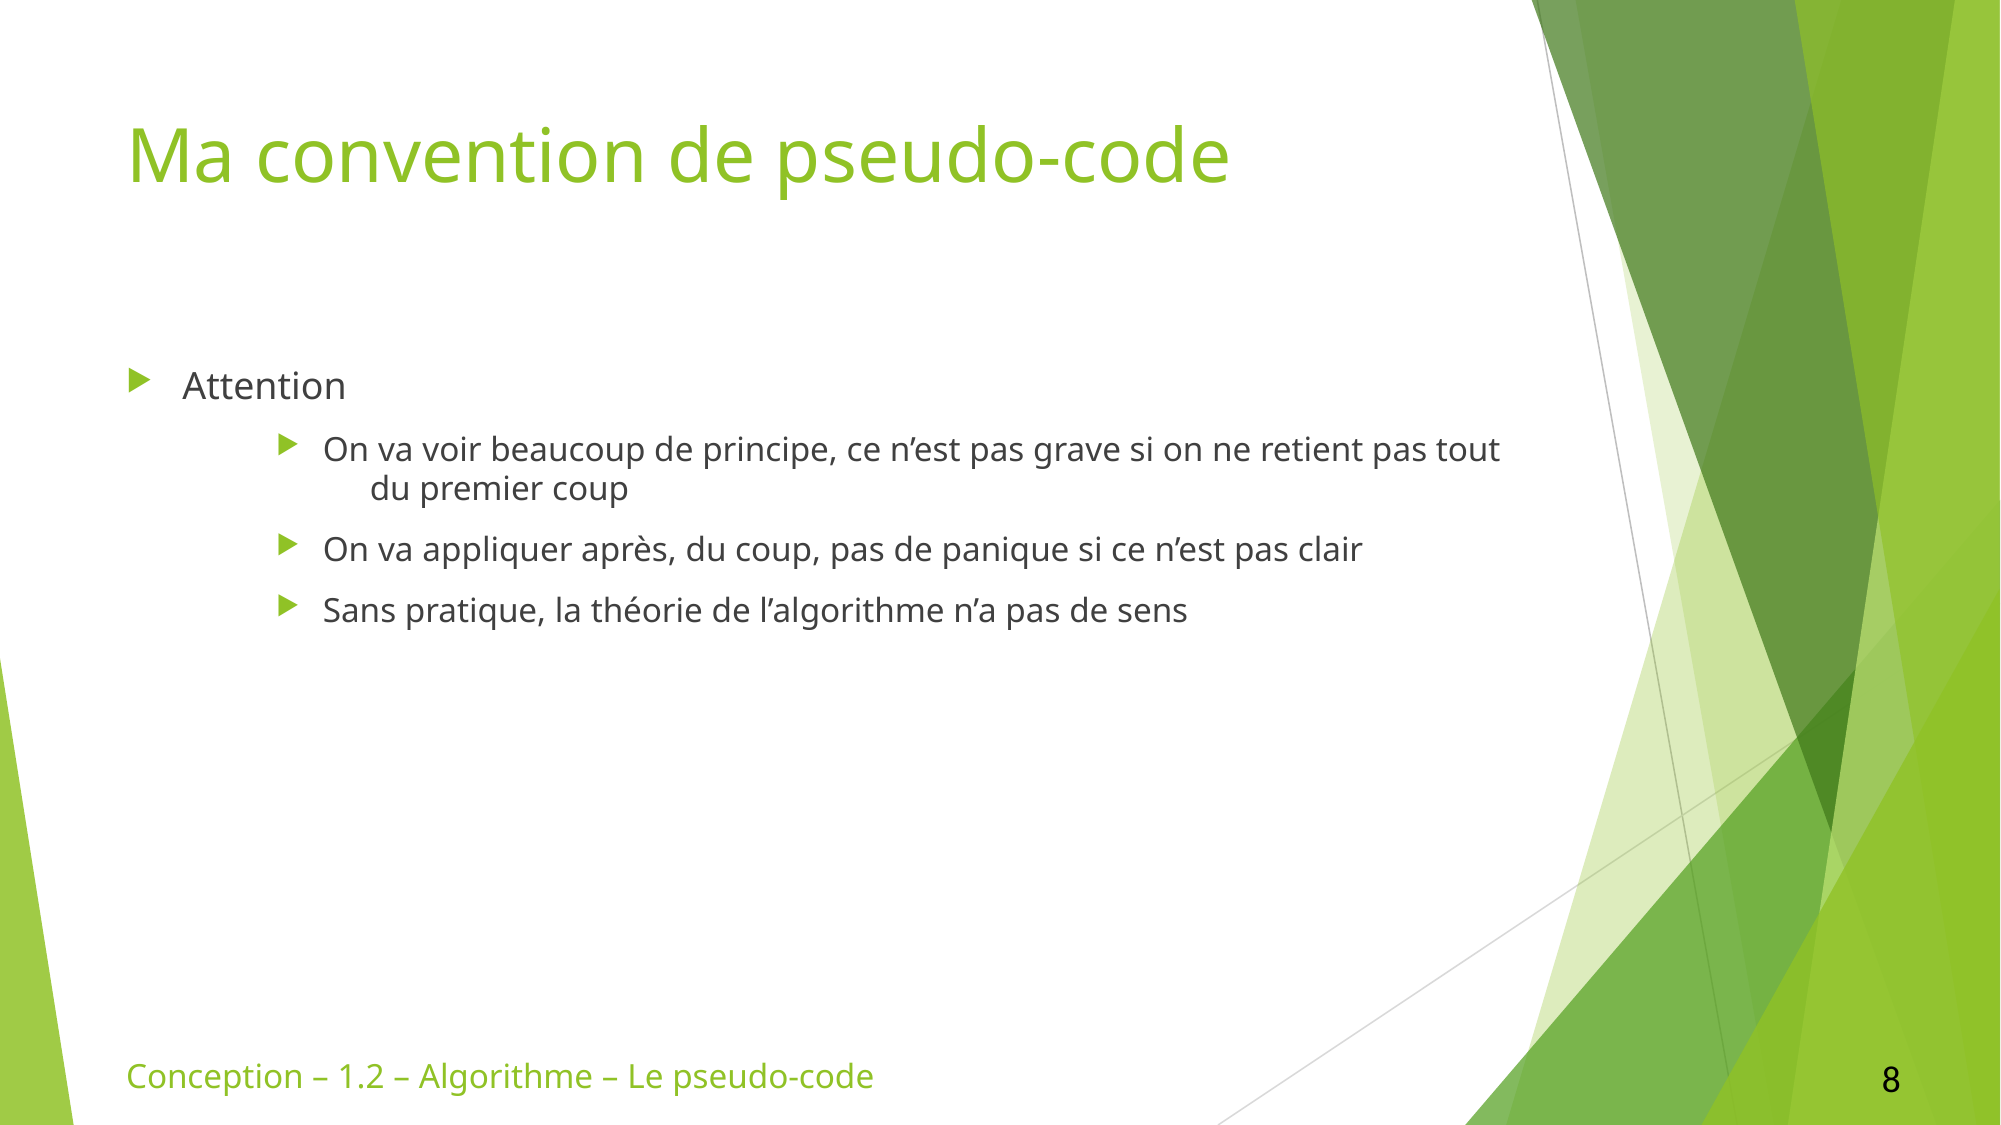

# Ma convention de pseudo-code
Attention
On va voir beaucoup de principe, ce n’est pas grave si on ne retient pas tout du premier coup
On va appliquer après, du coup, pas de panique si ce n’est pas clair
Sans pratique, la théorie de l’algorithme n’a pas de sens
Conception – 1.2 – Algorithme – Le pseudo-code